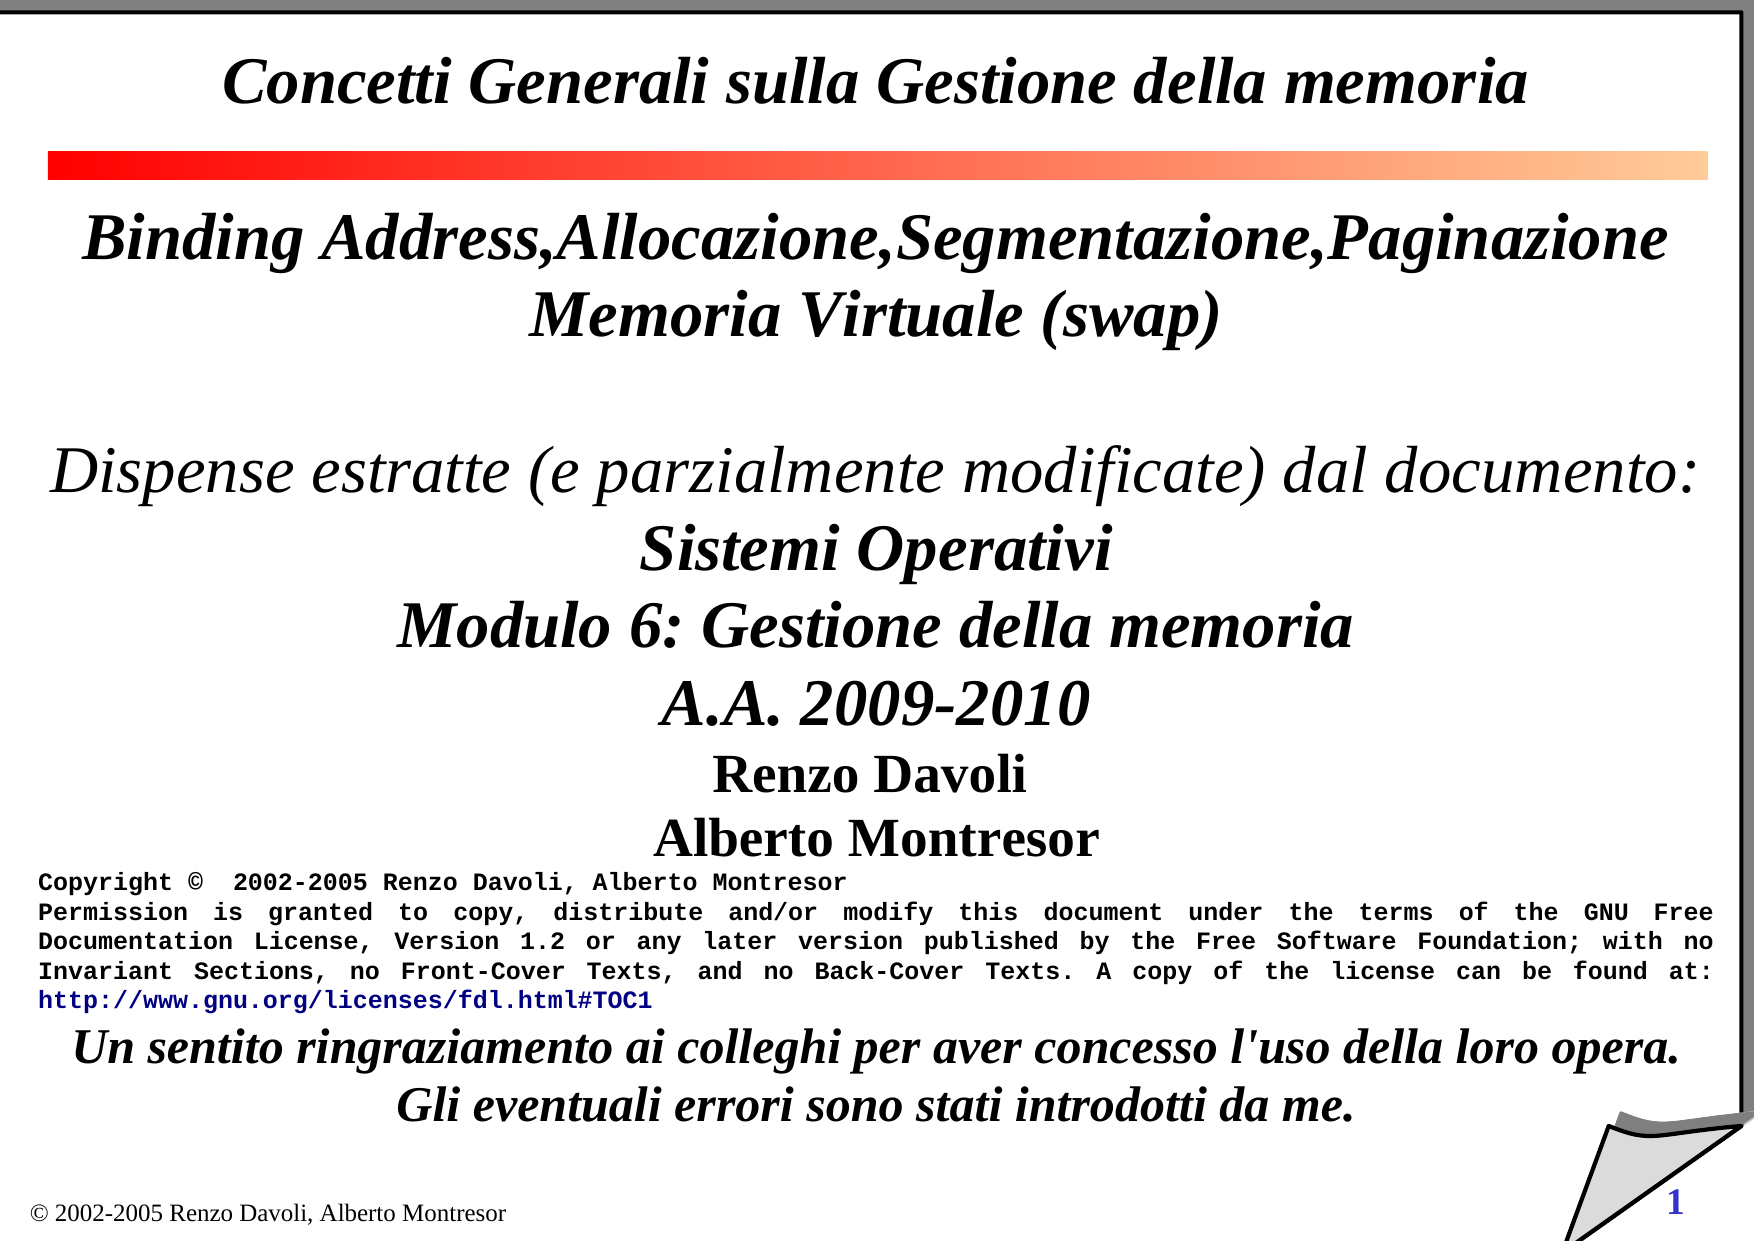

Concetti Generali sulla Gestione della memoria
Binding Address,Allocazione,Segmentazione,Paginazione
Memoria Virtuale (swap)
Dispense estratte (e parzialmente modificate) dal documento:
Sistemi Operativi
Modulo 6: Gestione della memoria
A.A. 2009-2010
Renzo Davoli
Alberto Montresor
Copyright © 2002-2005 Renzo Davoli, Alberto Montresor
Permission is granted to copy, distribute and/or modify this document under the terms of the GNU Free Documentation License, Version 1.2 or any later version published by the Free Software Foundation; with no Invariant Sections, no Front-Cover Texts, and no Back-Cover Texts. A copy of the license can be found at: http://www.gnu.org/licenses/fdl.html#TOC1
Un sentito ringraziamento ai colleghi per aver concesso l'uso della loro opera.
Gli eventuali errori sono stati introdotti da me.